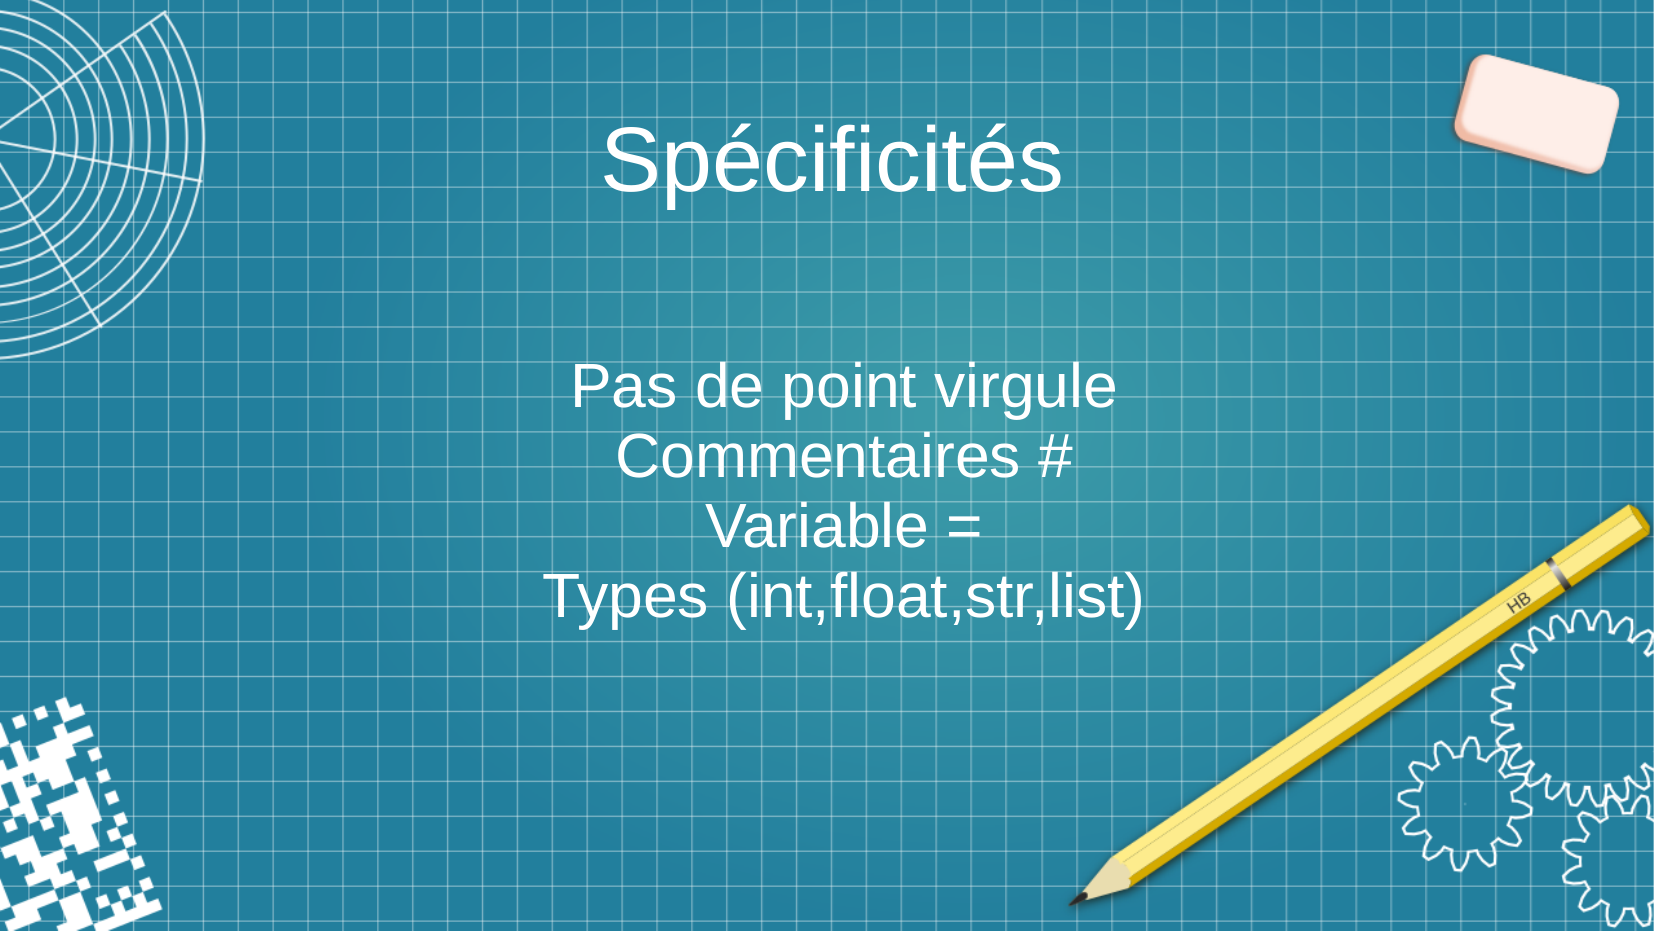

# Spécificités
Pas de point virgule
Commentaires #
Variable =
Types (int,float,str,list)